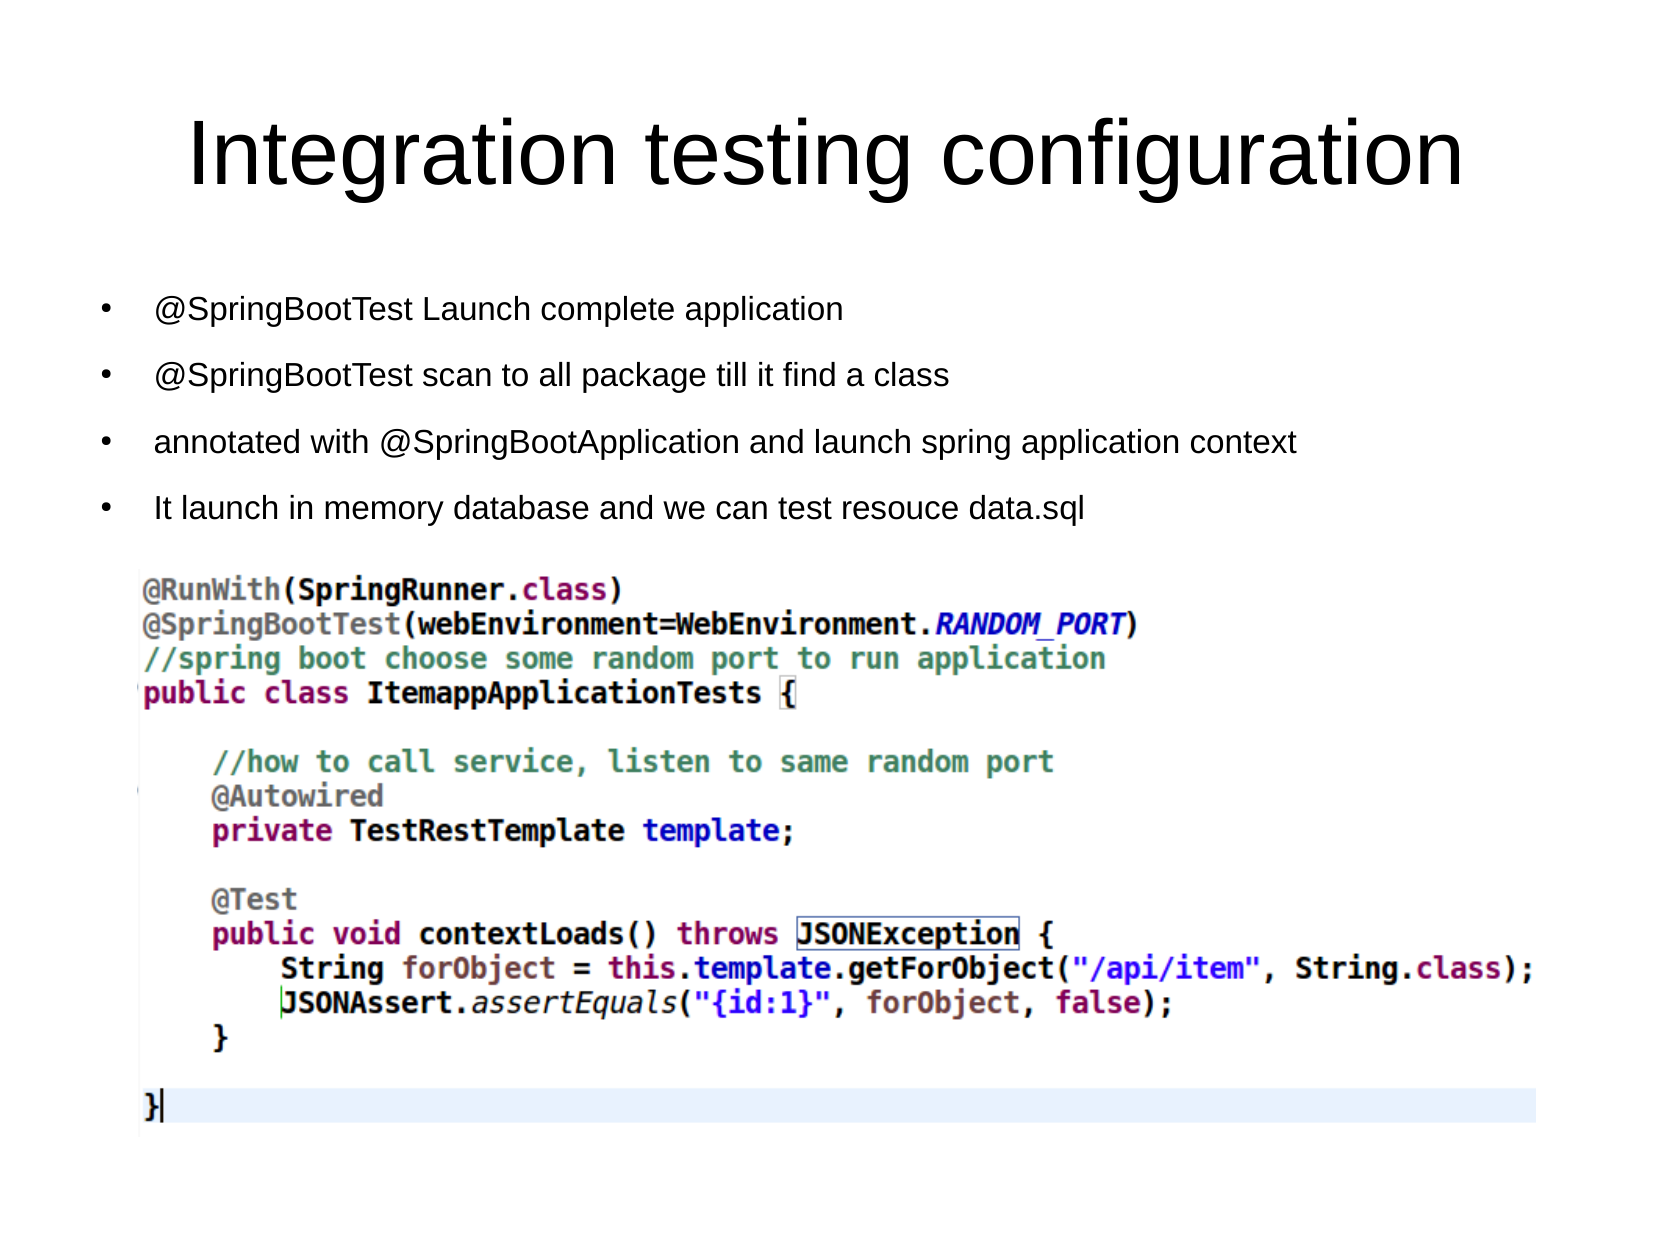

# Integration testing configuration
@SpringBootTest Launch complete application
@SpringBootTest scan to all package till it find a class
annotated with @SpringBootApplication and launch spring application context
It launch in memory database and we can test resouce data.sql